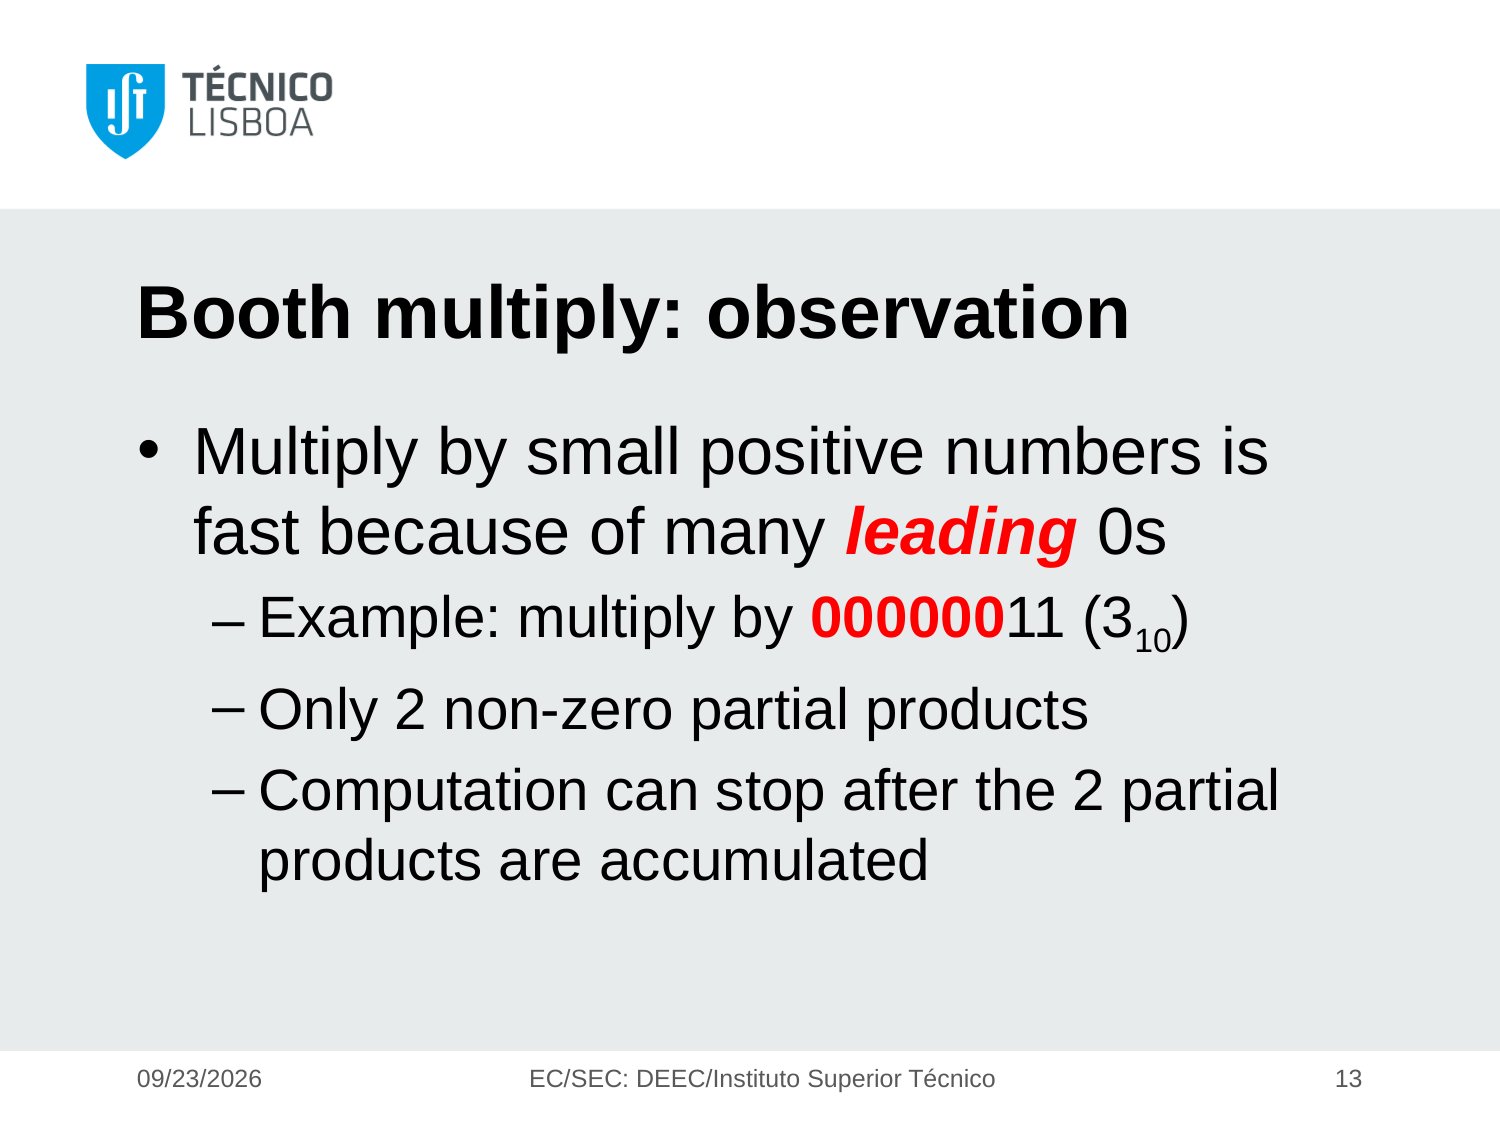

# Booth multiply: observation
Multiply by small positive numbers is fast because of many leading 0s
Example: multiply by 00000011 (310)
Only 2 non-zero partial products
Computation can stop after the 2 partial products are accumulated
EC/SEC: DEEC/Instituto Superior Técnico